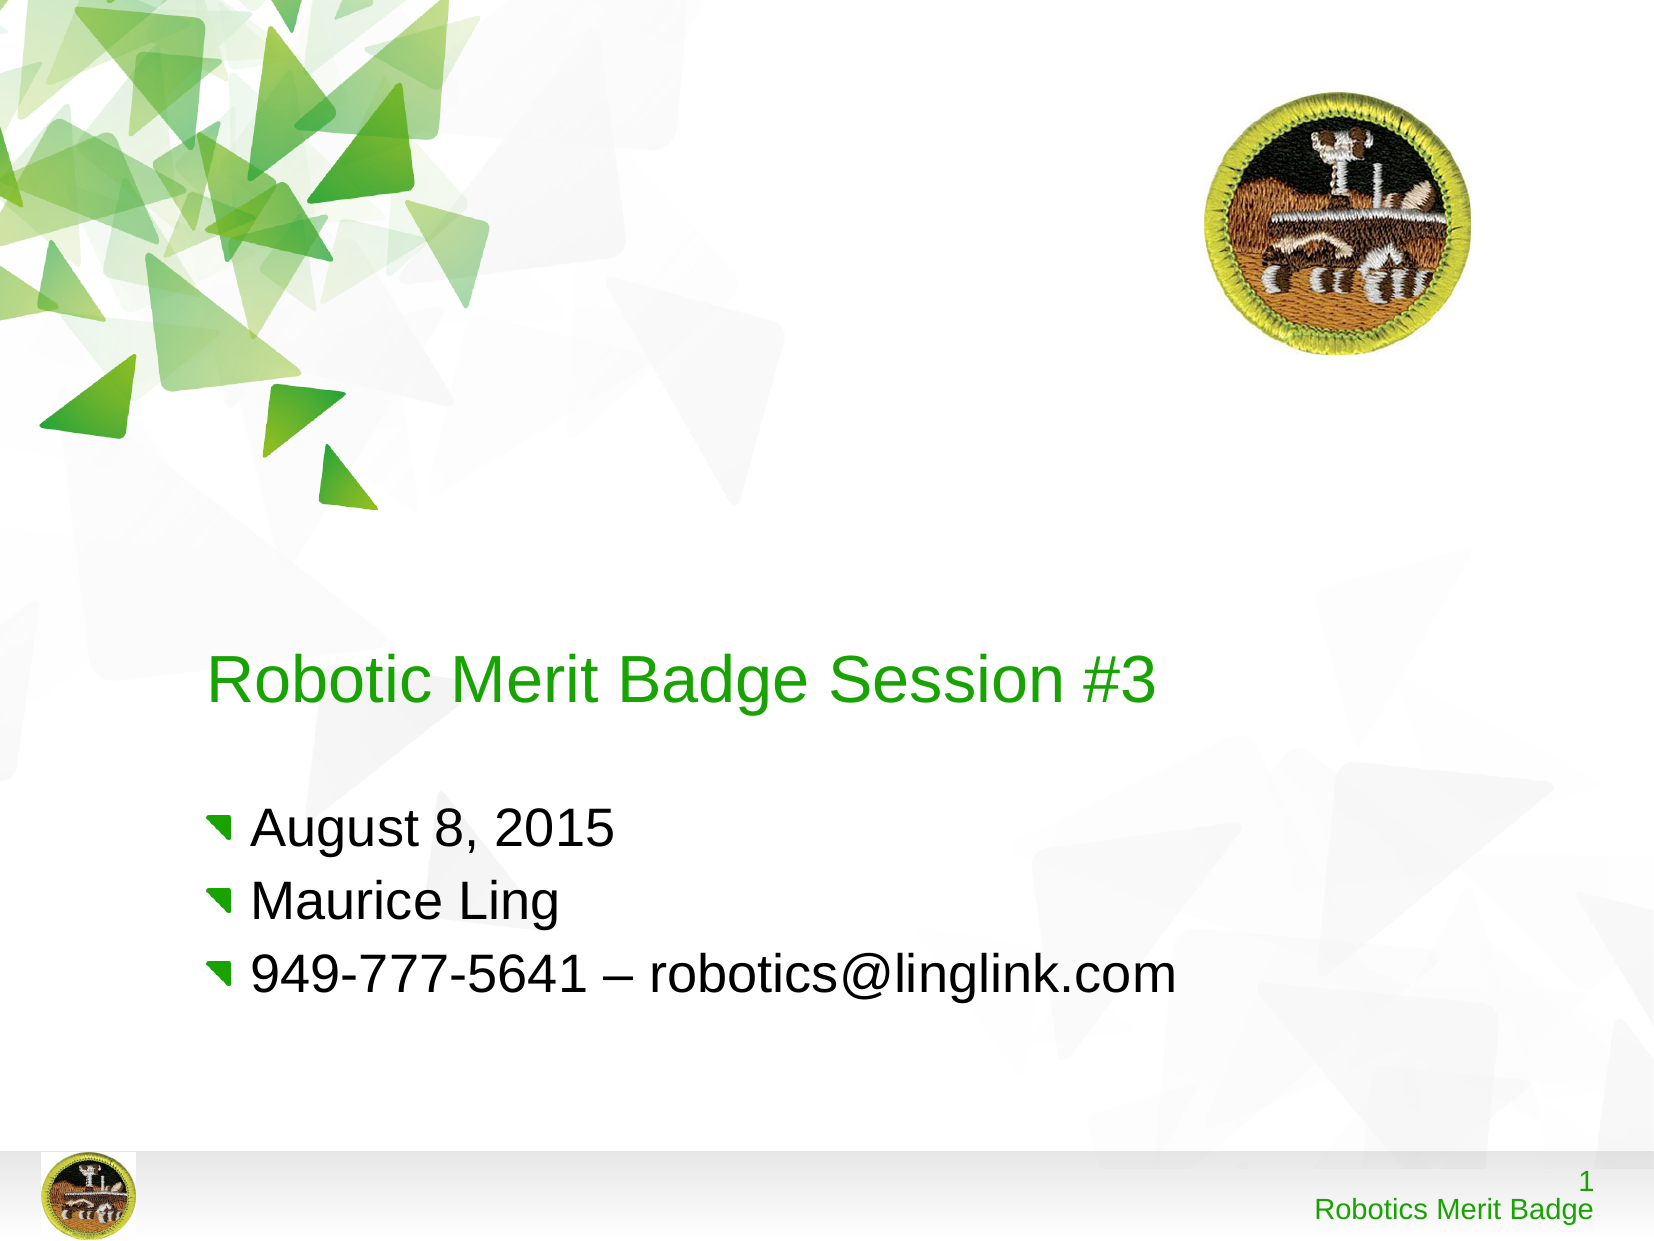

# Robotic Merit Badge Session #3
August 8, 2015
Maurice Ling
949-777-5641 – robotics@linglink.com
1
Robotics Merit Badge